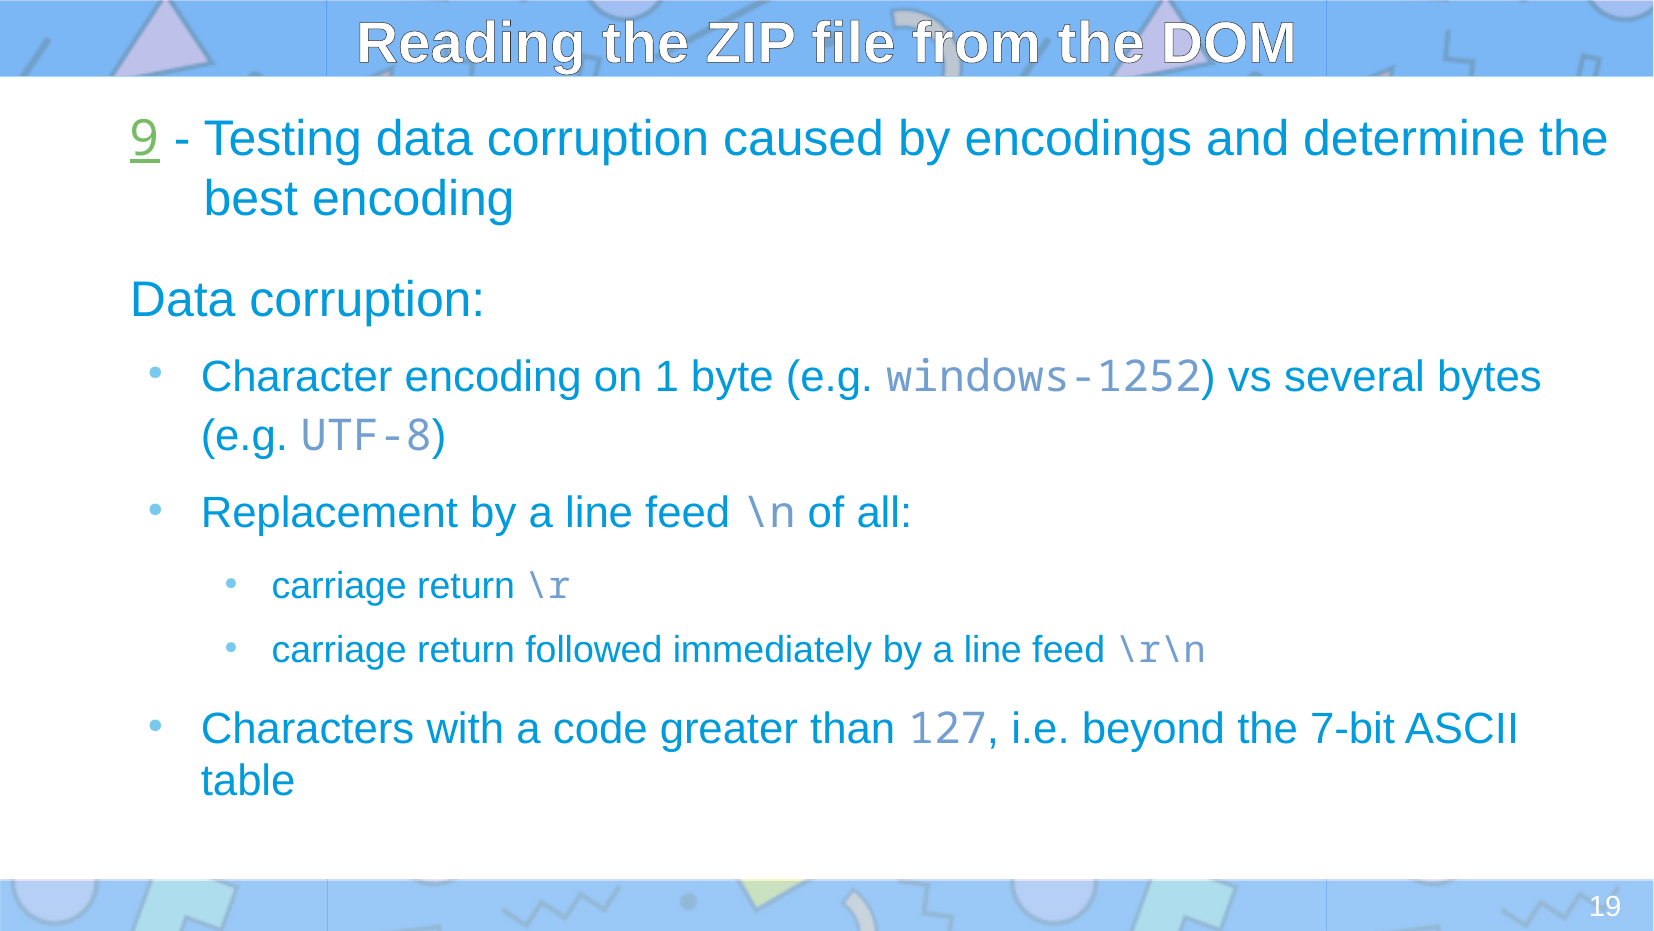

# Reading the ZIP file from the DOM
9 - Testing data corruption caused by encodings and determine the
best encoding
Data corruption:
Character encoding on 1 byte (e.g. windows-1252) vs several bytes (e.g. UTF-8)
Replacement by a line feed \n of all:
carriage return \r
carriage return followed immediately by a line feed \r\n
Characters with a code greater than 127, i.e. beyond the 7-bit ASCII table
19